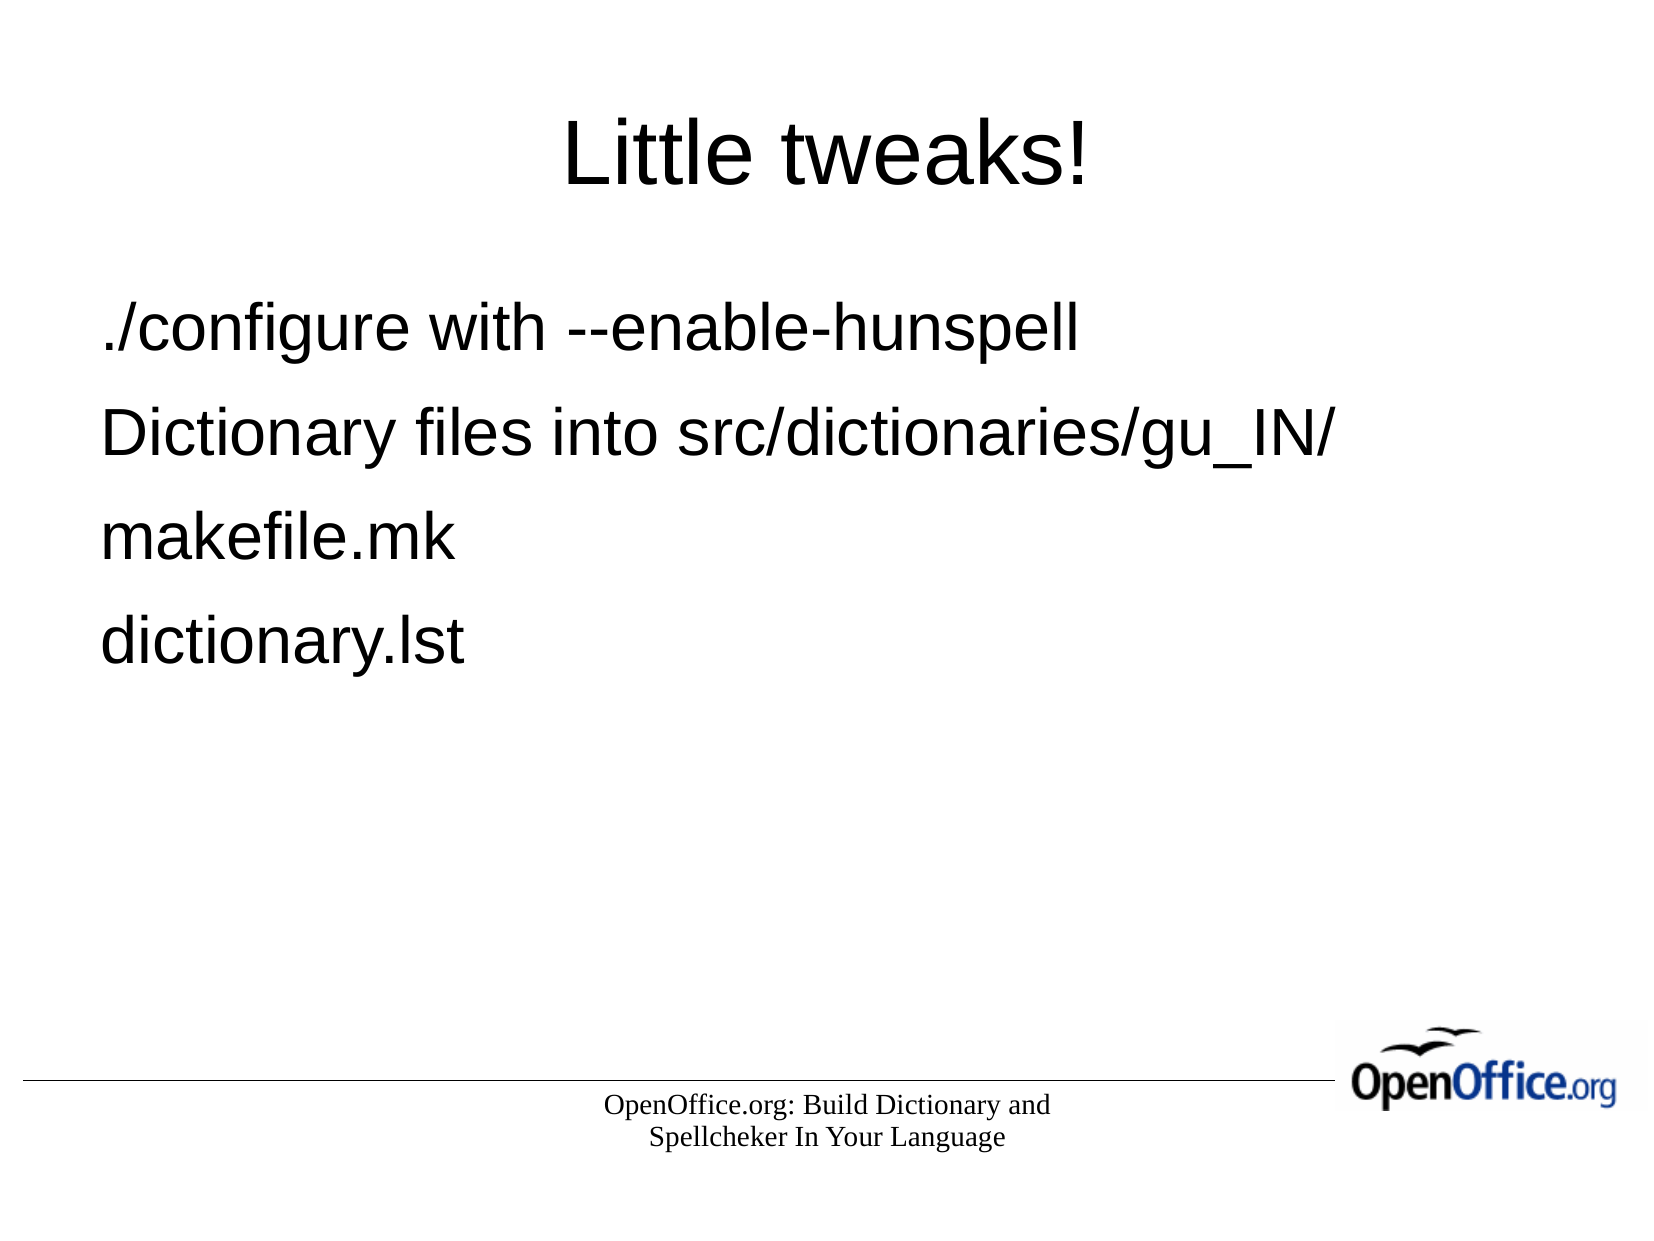

# Little tweaks!
./configure with --enable-hunspell
Dictionary files into src/dictionaries/gu_IN/
makefile.mk
dictionary.lst